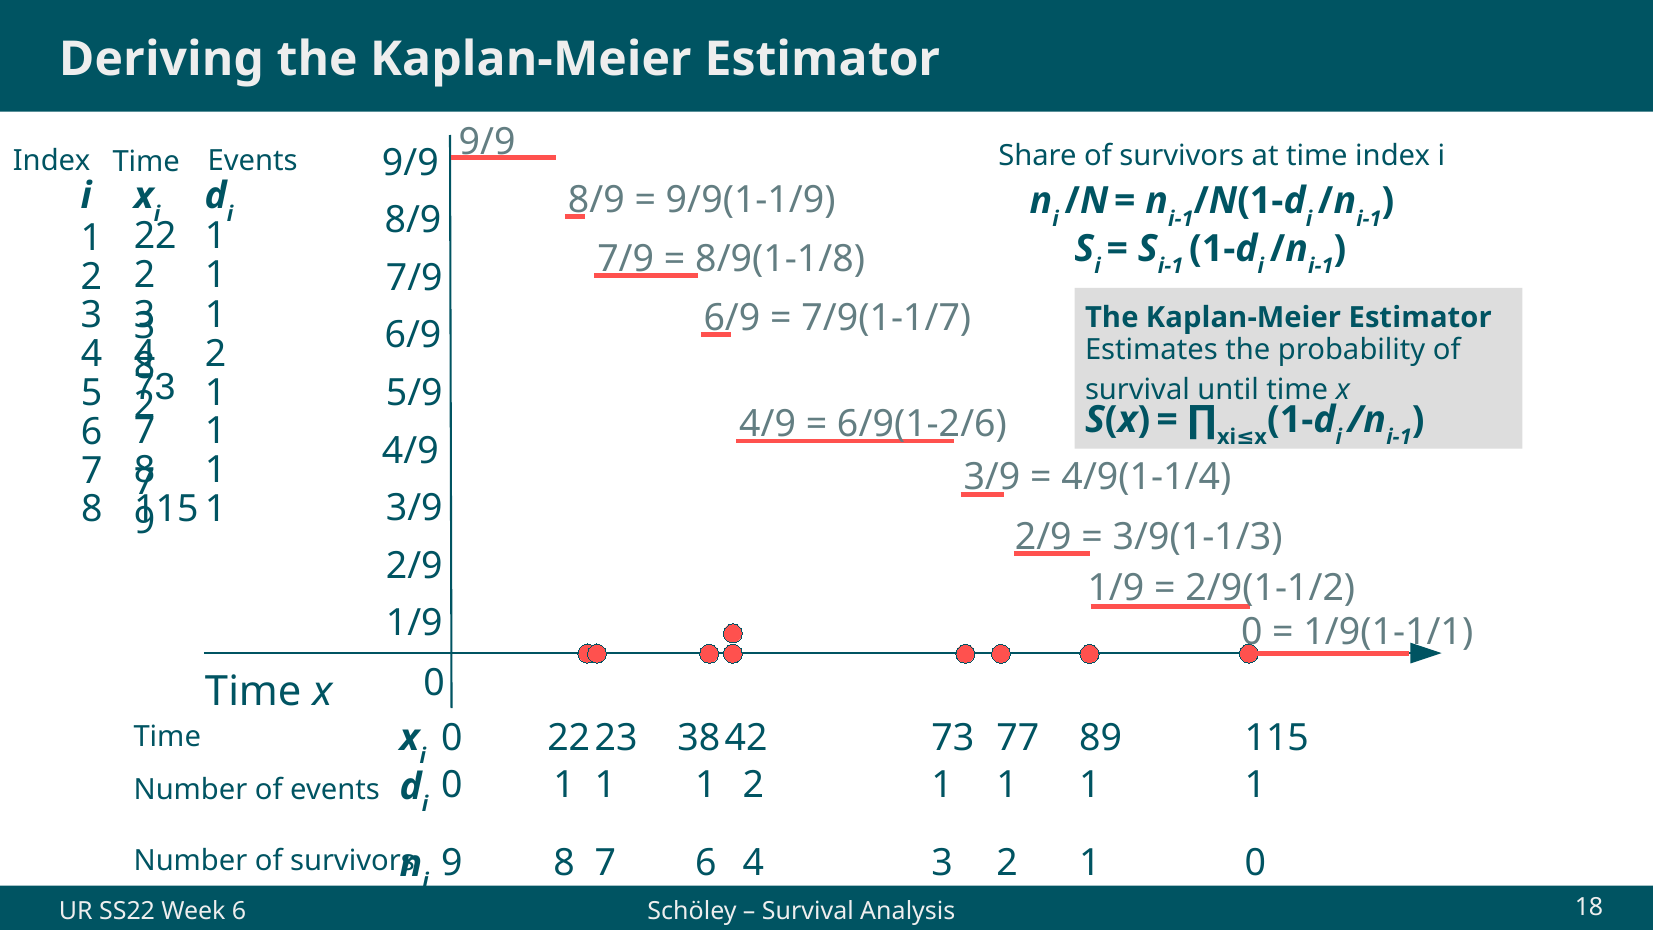

# Deriving the Kaplan-Meier Estimator
9/9
Share of survivors at time index i
9/9
Index
Events
Time
i
xi
di
8/9 = 9/9(1-1/9)
ni /N = ni-1/N(1-di /ni-1)
8/9
22
1
1
Si = Si-1 (1-di /ni-1)
7/9 = 8/9(1-1/8)
23
1
2
7/9
38
1
3
6/9 = 7/9(1-1/7)
The Kaplan-Meier Estimator
6/9
42
2
4
Estimates the probability of
survival until time x
5
5/9
73
1
S(x) = ∏xi≤x(1-di /ni-1)
4/9 = 6/9(1-2/6)
77
1
6
4/9
89
1
7
3/9 = 4/9(1-1/4)
3/9
8
115
1
2/9 = 3/9(1-1/3)
2/9
1/9 = 2/9(1-1/2)
1/9
0 = 1/9(1-1/1)
0
Time x
0
22
23
38
42
73
77
89
115
xi
Time
0
1
1
1
2
1
1
1
1
di
Number of events
9
8
7
6
4
3
2
1
0
ni
Number of survivors
18
UR SS22 Week 6
Schöley – Survival Analysis